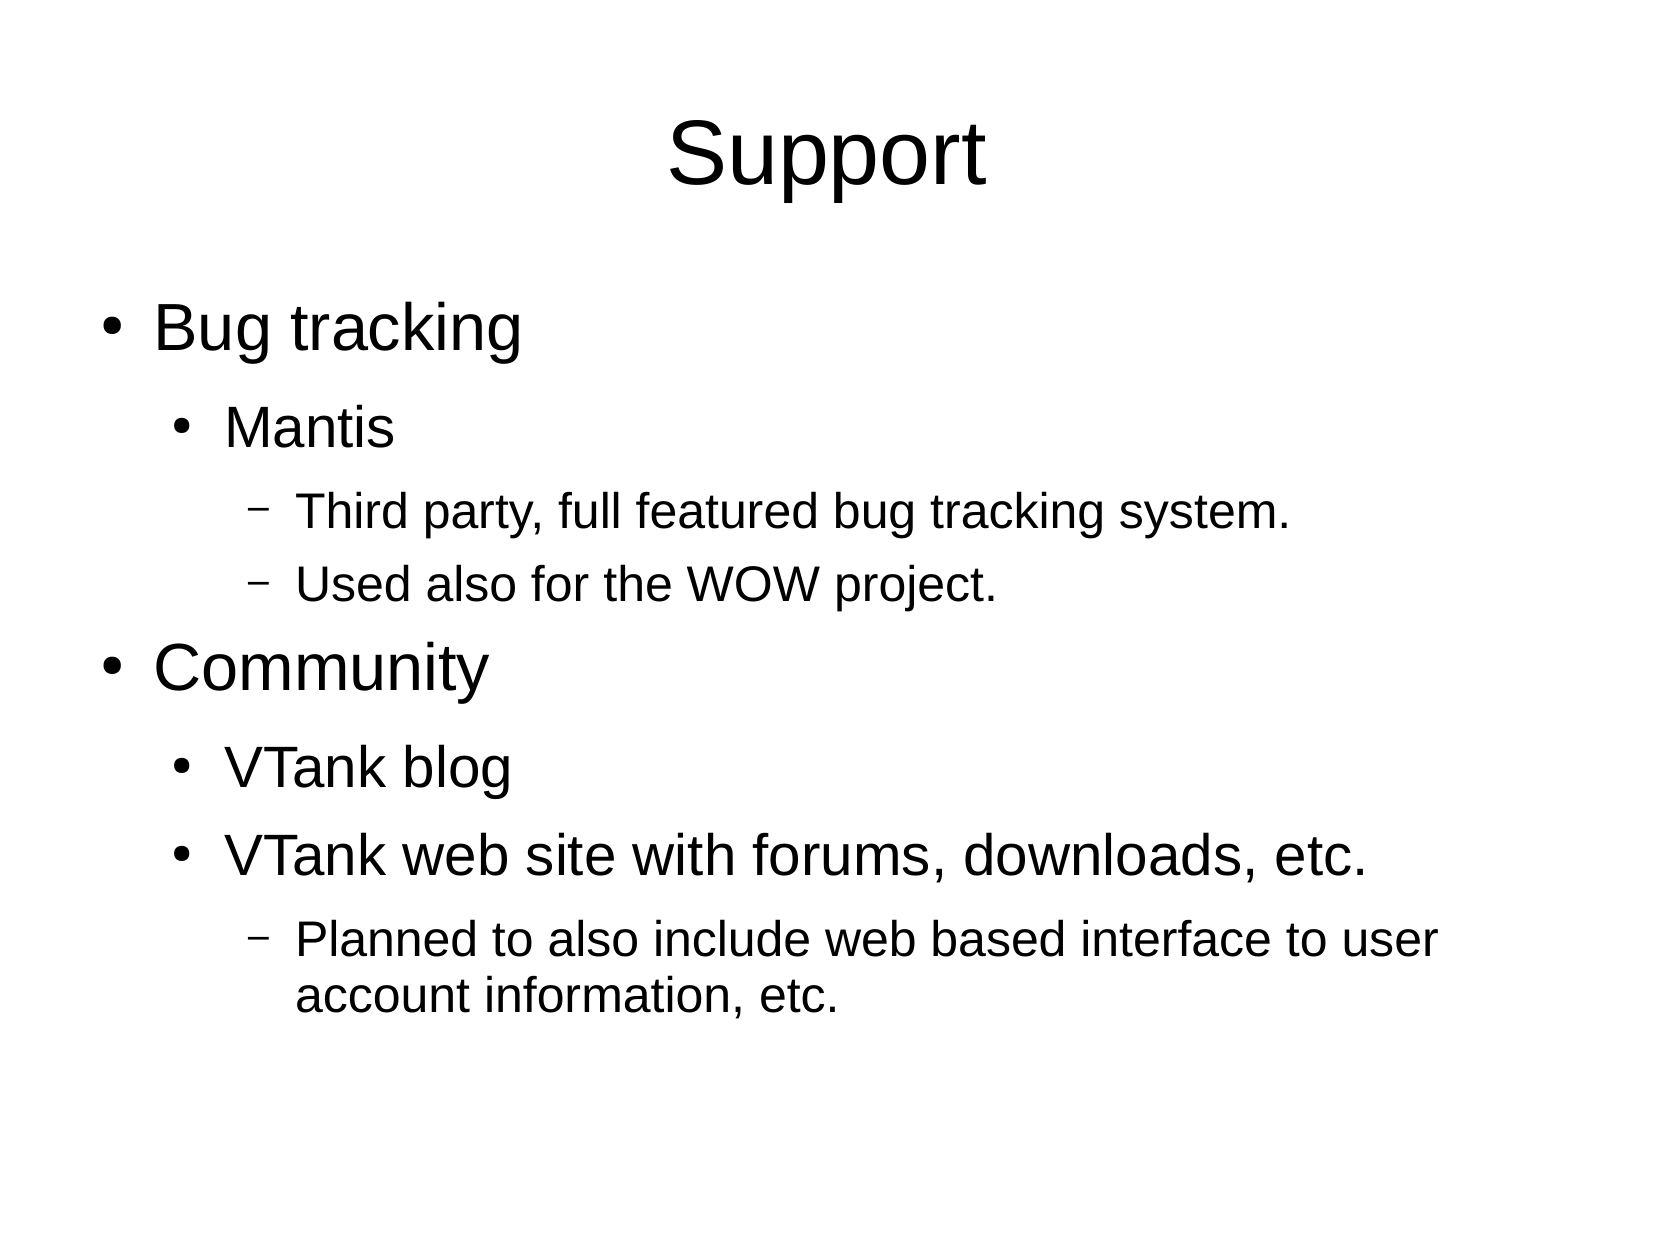

# Support
Bug tracking
Mantis
Third party, full featured bug tracking system.
Used also for the WOW project.
Community
VTank blog
VTank web site with forums, downloads, etc.
Planned to also include web based interface to user account information, etc.